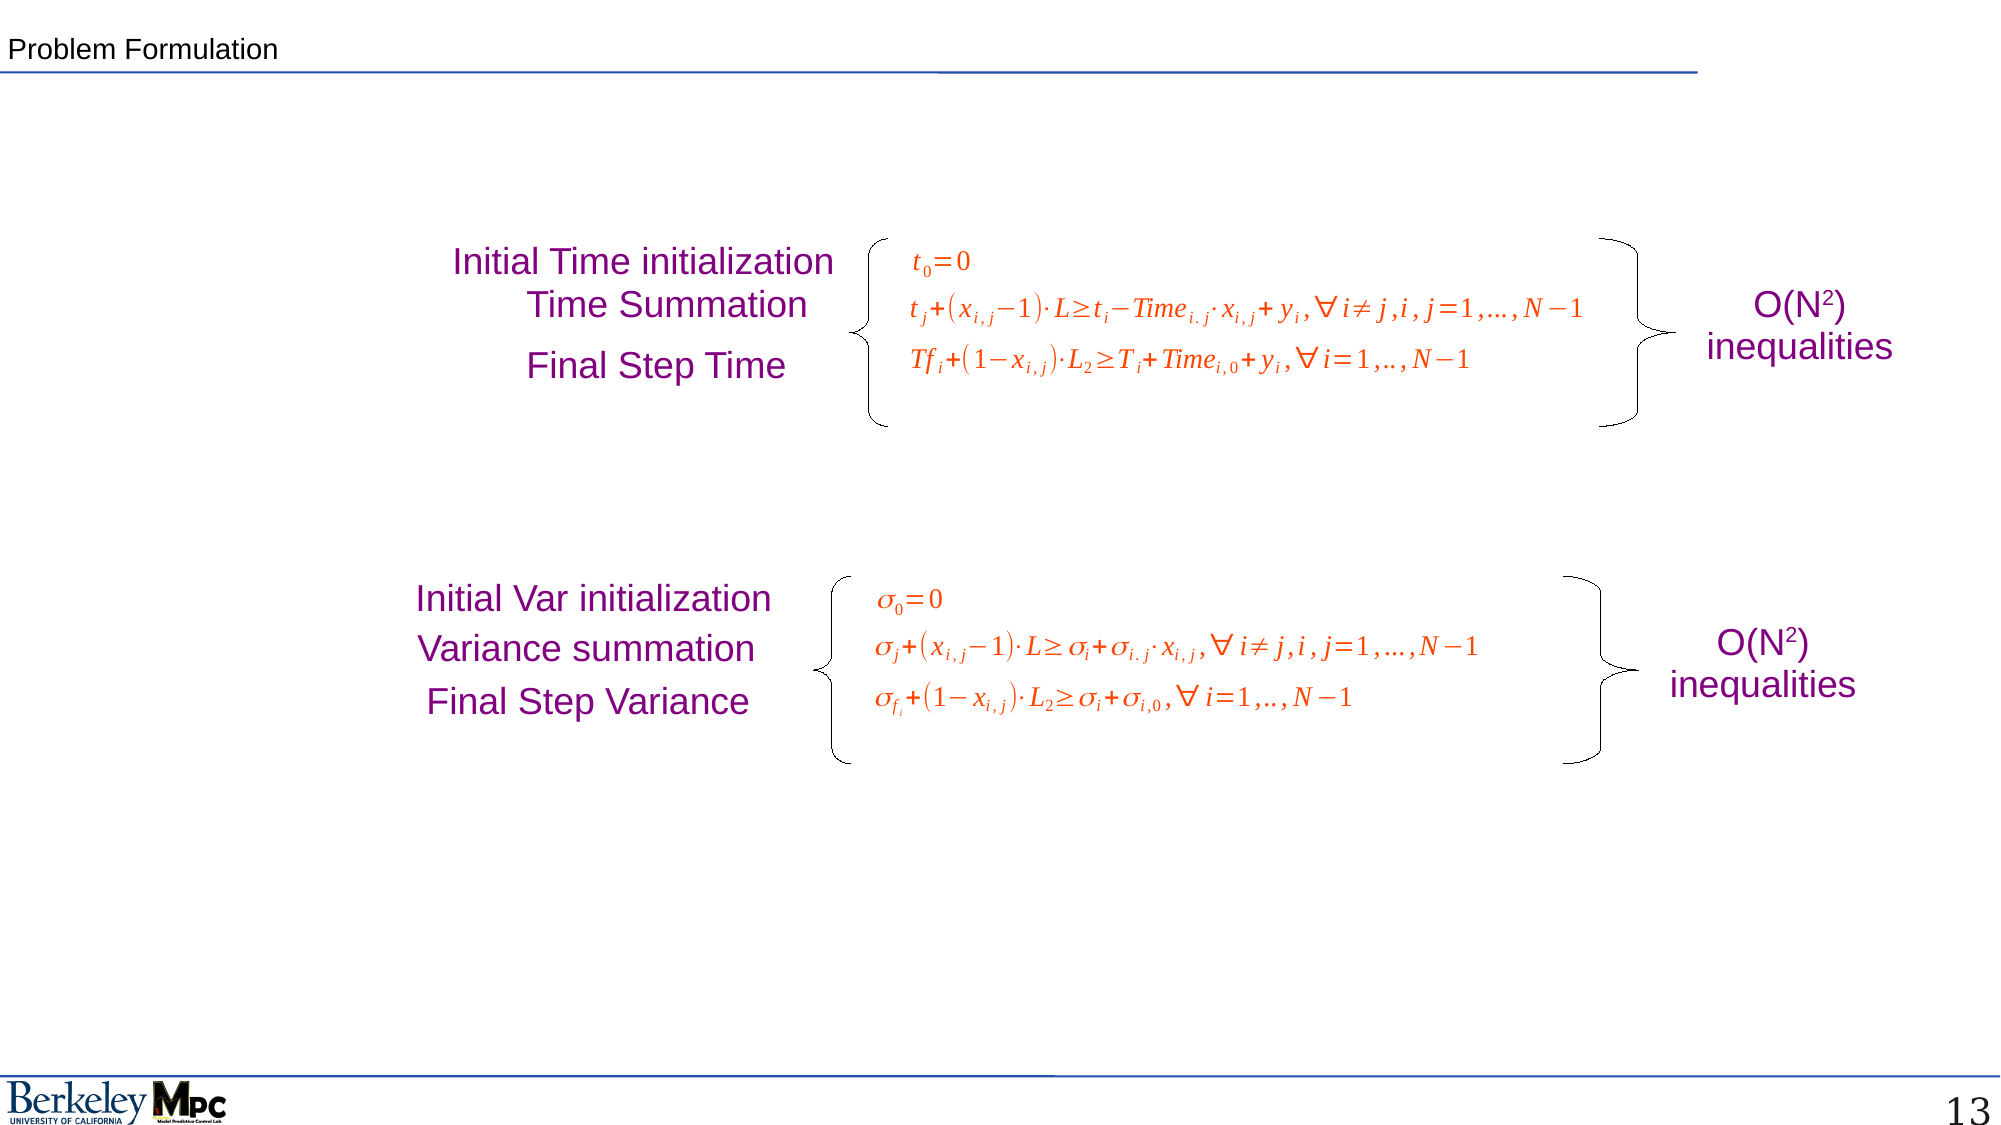

# Problem Formulation
Initial Time initialization
Time Summation
O(N2) inequalities
Final Step Time
Initial Var initialization
O(N2) inequalities
Variance summation
Final Step Variance
13